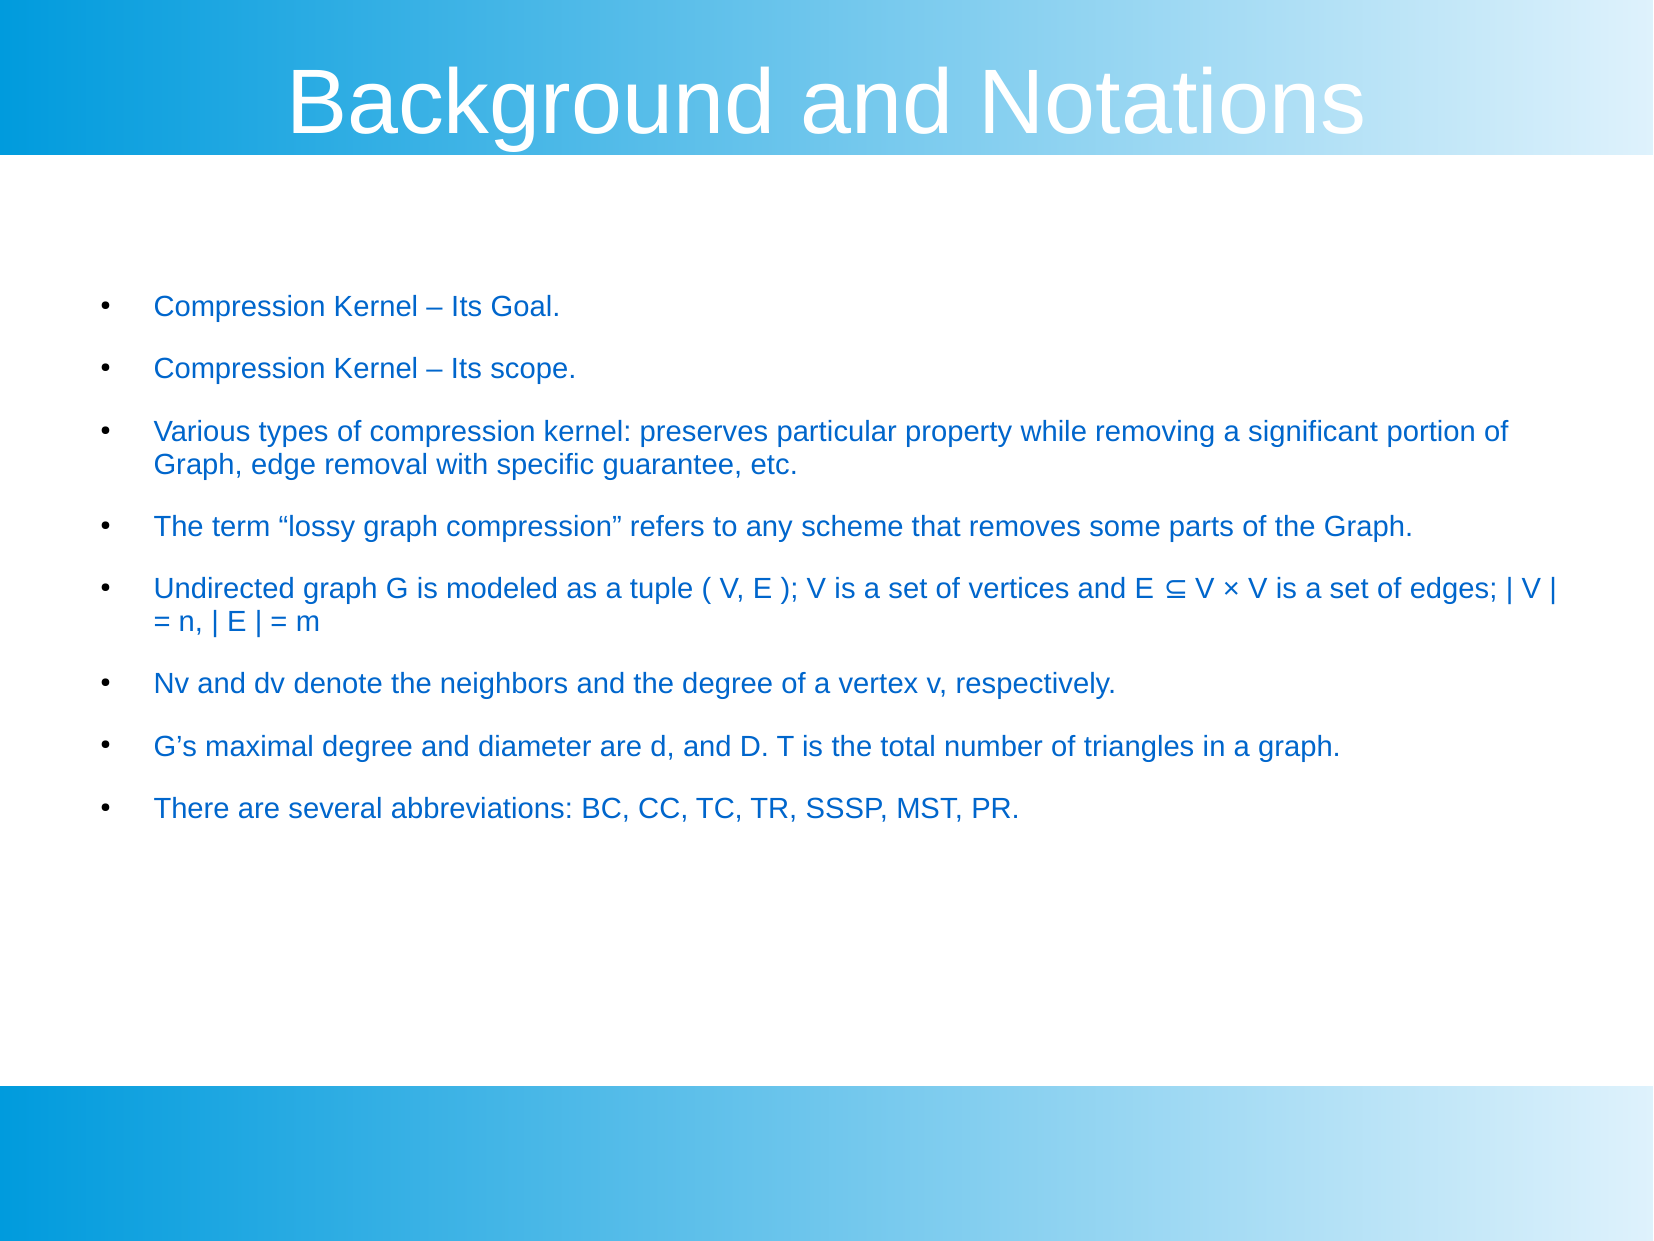

# Background and Notations
Compression Kernel – Its Goal.
Compression Kernel – Its scope.
Various types of compression kernel: preserves particular property while removing a significant portion of Graph, edge removal with specific guarantee, etc.
The term “lossy graph compression” refers to any scheme that removes some parts of the Graph.
Undirected graph G is modeled as a tuple ( V, E ); V is a set of vertices and E ⊆ V × V is a set of edges; | V | = n, | E | = m
Nv and dv denote the neighbors and the degree of a vertex v, respectively.
G’s maximal degree and diameter are d, and D. T is the total number of triangles in a graph.
There are several abbreviations: BC, CC, TC, TR, SSSP, MST, PR.